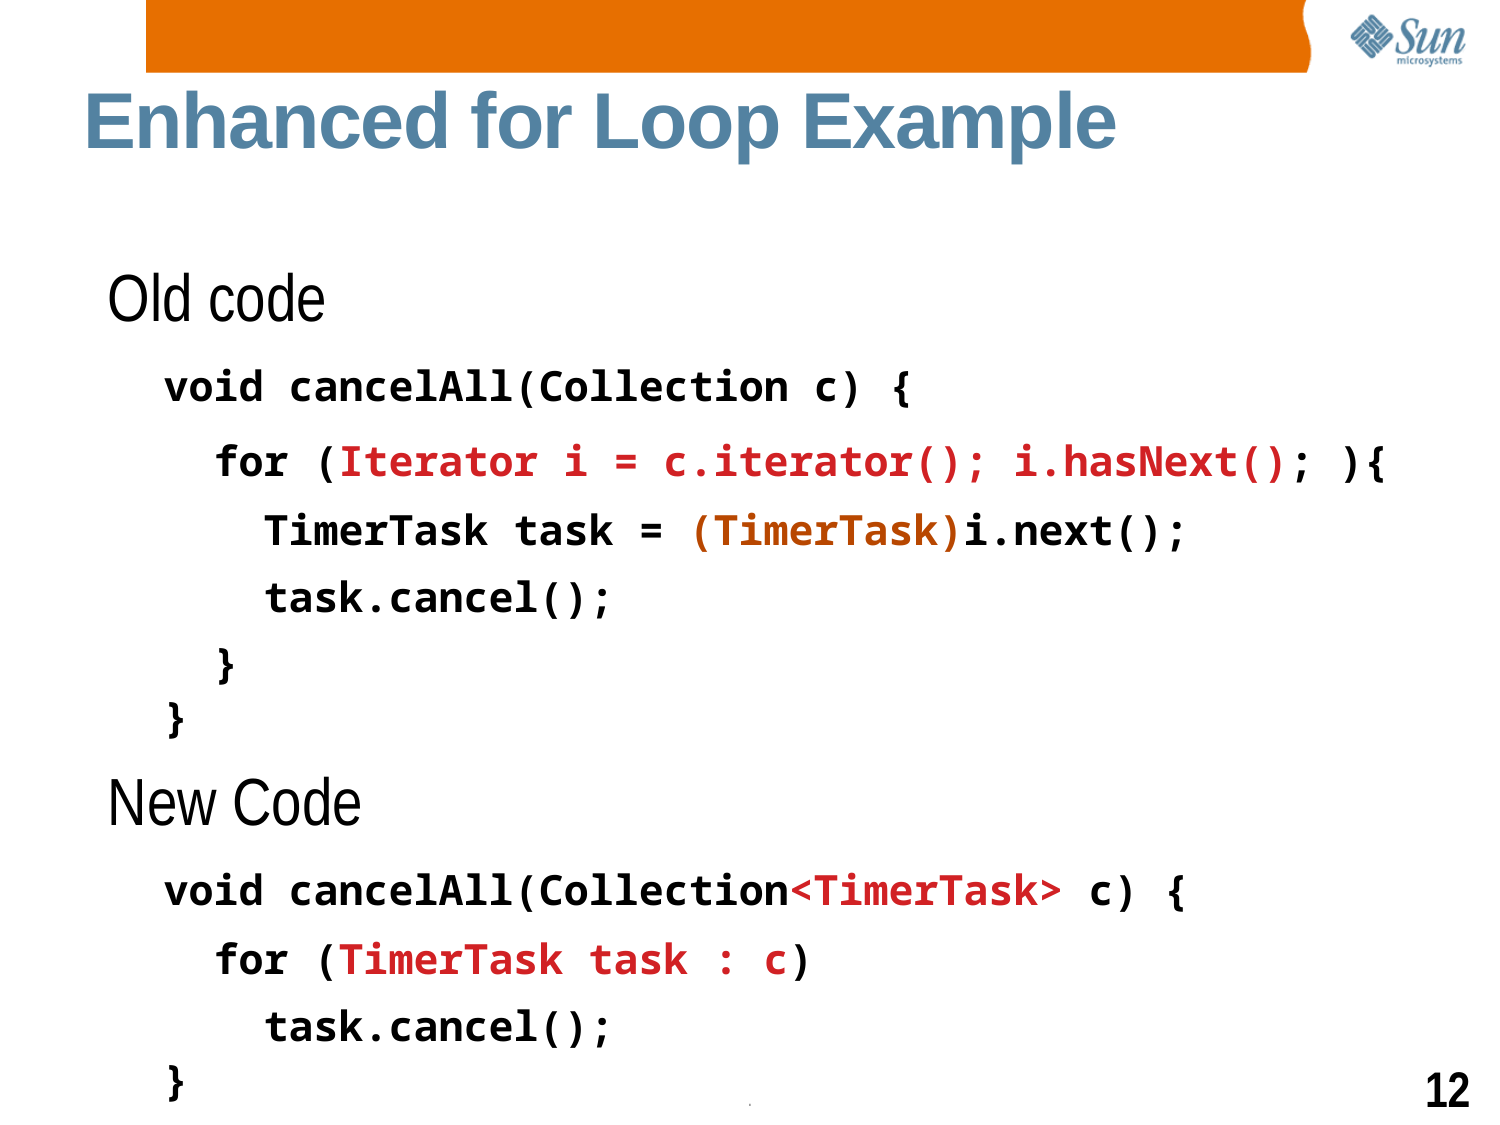

# Enhanced for Loop Example
Old code
 void cancelAll(Collection c) {
 for (Iterator i = c.iterator(); i.hasNext(); ){
 TimerTask task = (TimerTask)i.next();
 task.cancel();
 }
 }
New Code
 void cancelAll(Collection<TimerTask> c) {
 for (TimerTask task : c)
 task.cancel();
 }